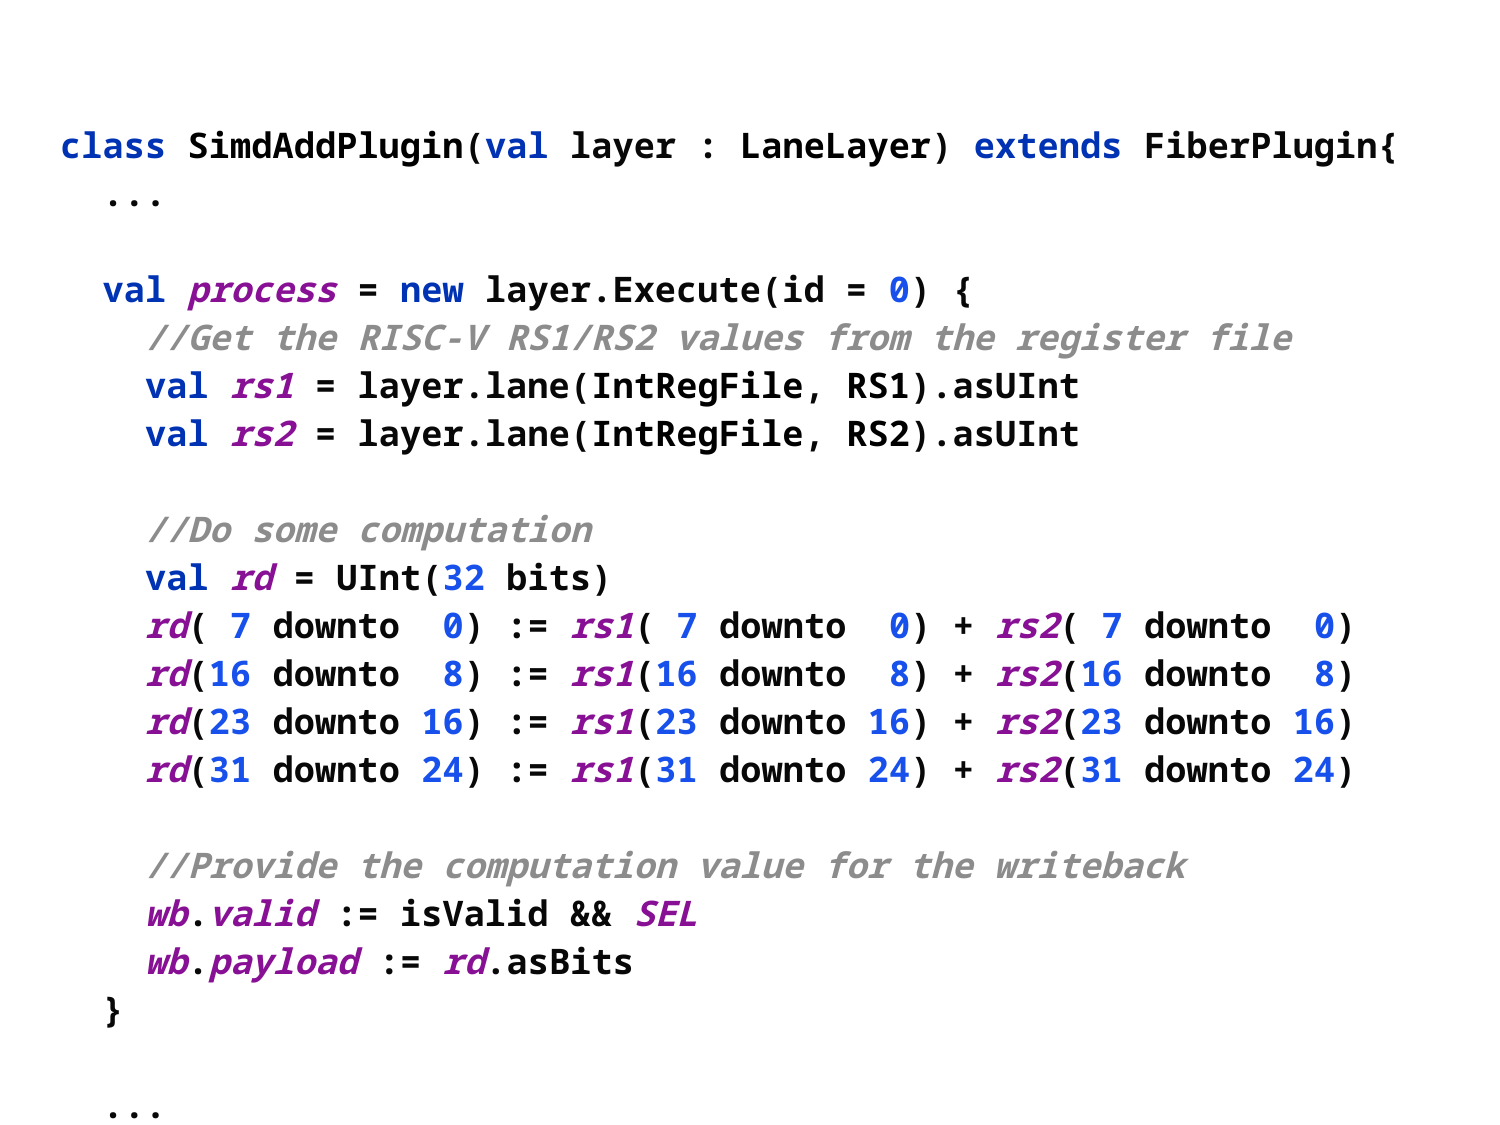

class SimdAddPlugin(val layer : LaneLayer) extends FiberPlugin{
 ...
 val process = new layer.Execute(id = 0) {
 //Get the RISC-V RS1/RS2 values from the register file
 val rs1 = layer.lane(IntRegFile, RS1).asUInt
 val rs2 = layer.lane(IntRegFile, RS2).asUInt
 //Do some computation
 val rd = UInt(32 bits)
 rd( 7 downto 0) := rs1( 7 downto 0) + rs2( 7 downto 0)
 rd(16 downto 8) := rs1(16 downto 8) + rs2(16 downto 8)
 rd(23 downto 16) := rs1(23 downto 16) + rs2(23 downto 16)
 rd(31 downto 24) := rs1(31 downto 24) + rs2(31 downto 24)
 //Provide the computation value for the writeback
 wb.valid := isValid && SEL
 wb.payload := rd.asBits
 }
 ...
}